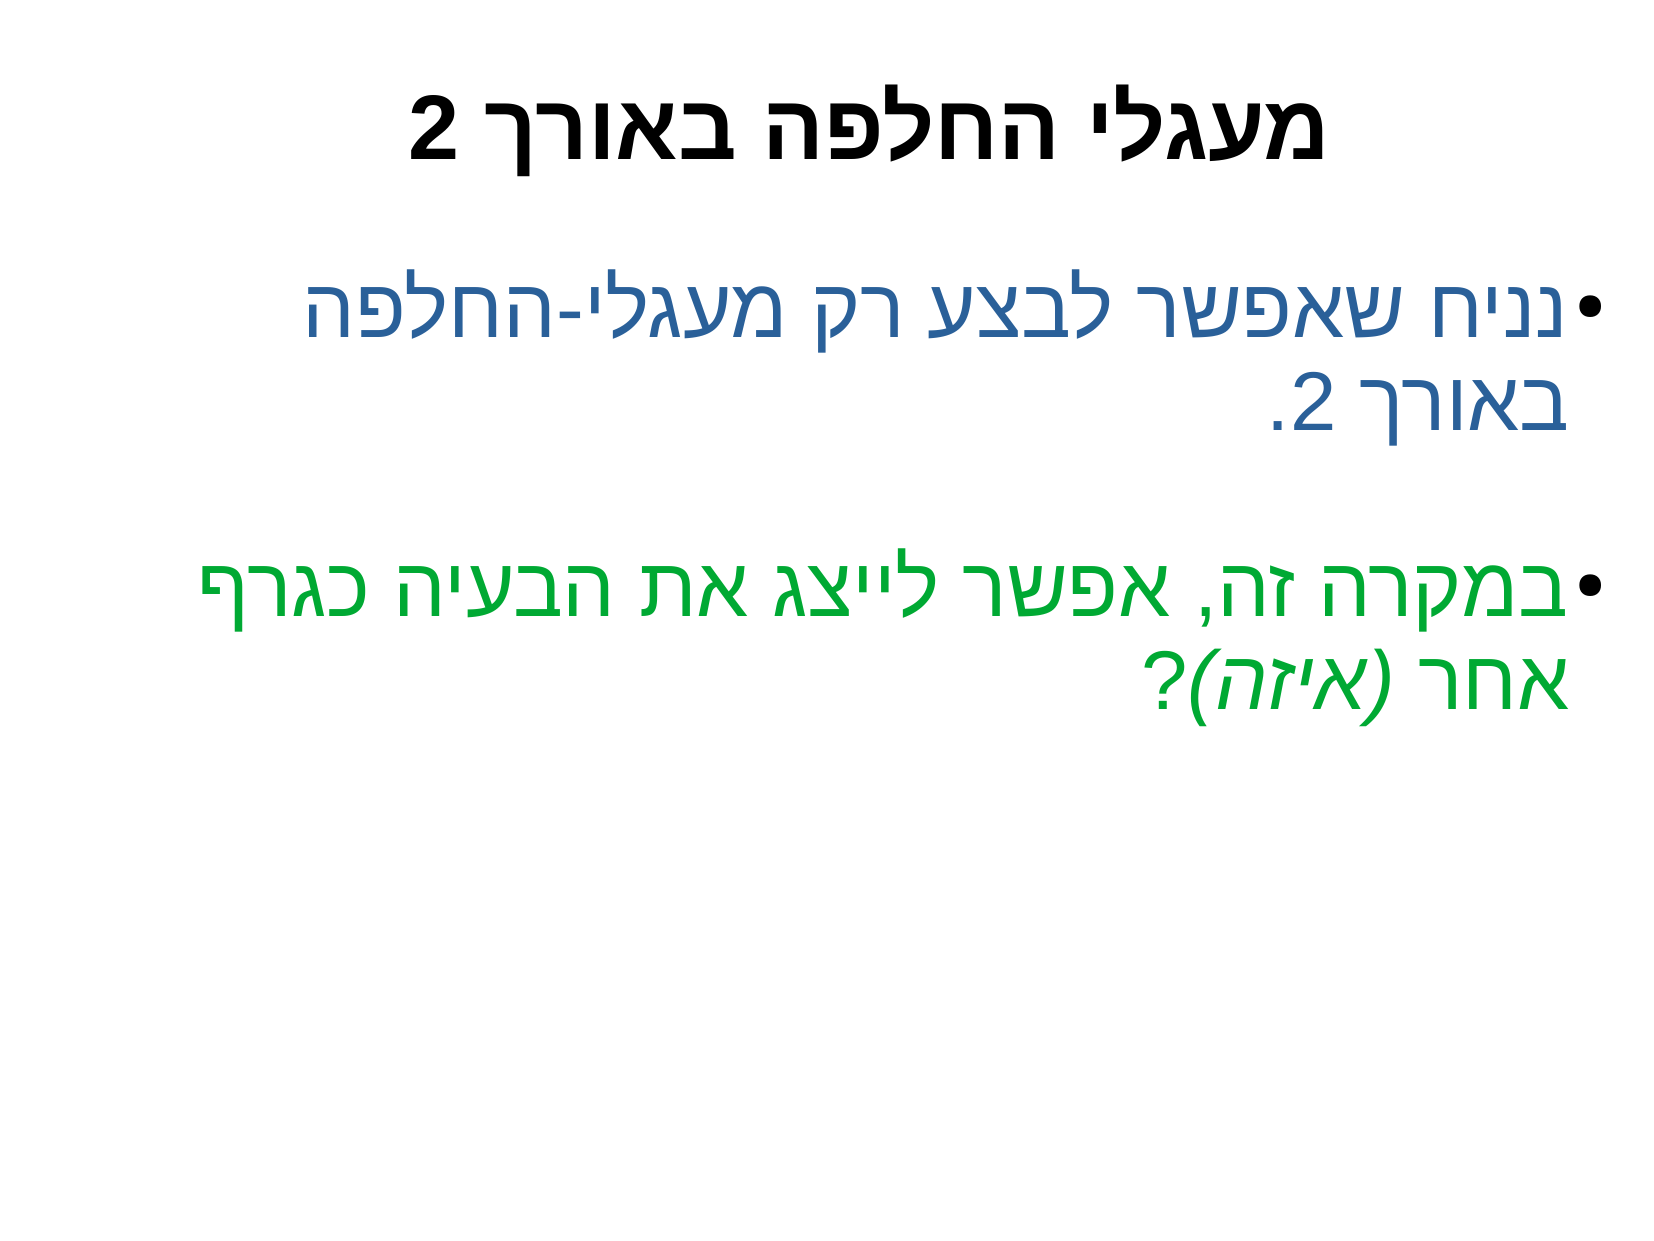

# מעגלי החלפה באורך 2
נניח שאפשר לבצע רק מעגלי-החלפה באורך 2.
במקרה זה, אפשר לייצג את הבעיה כגרף אחר (איזה)?